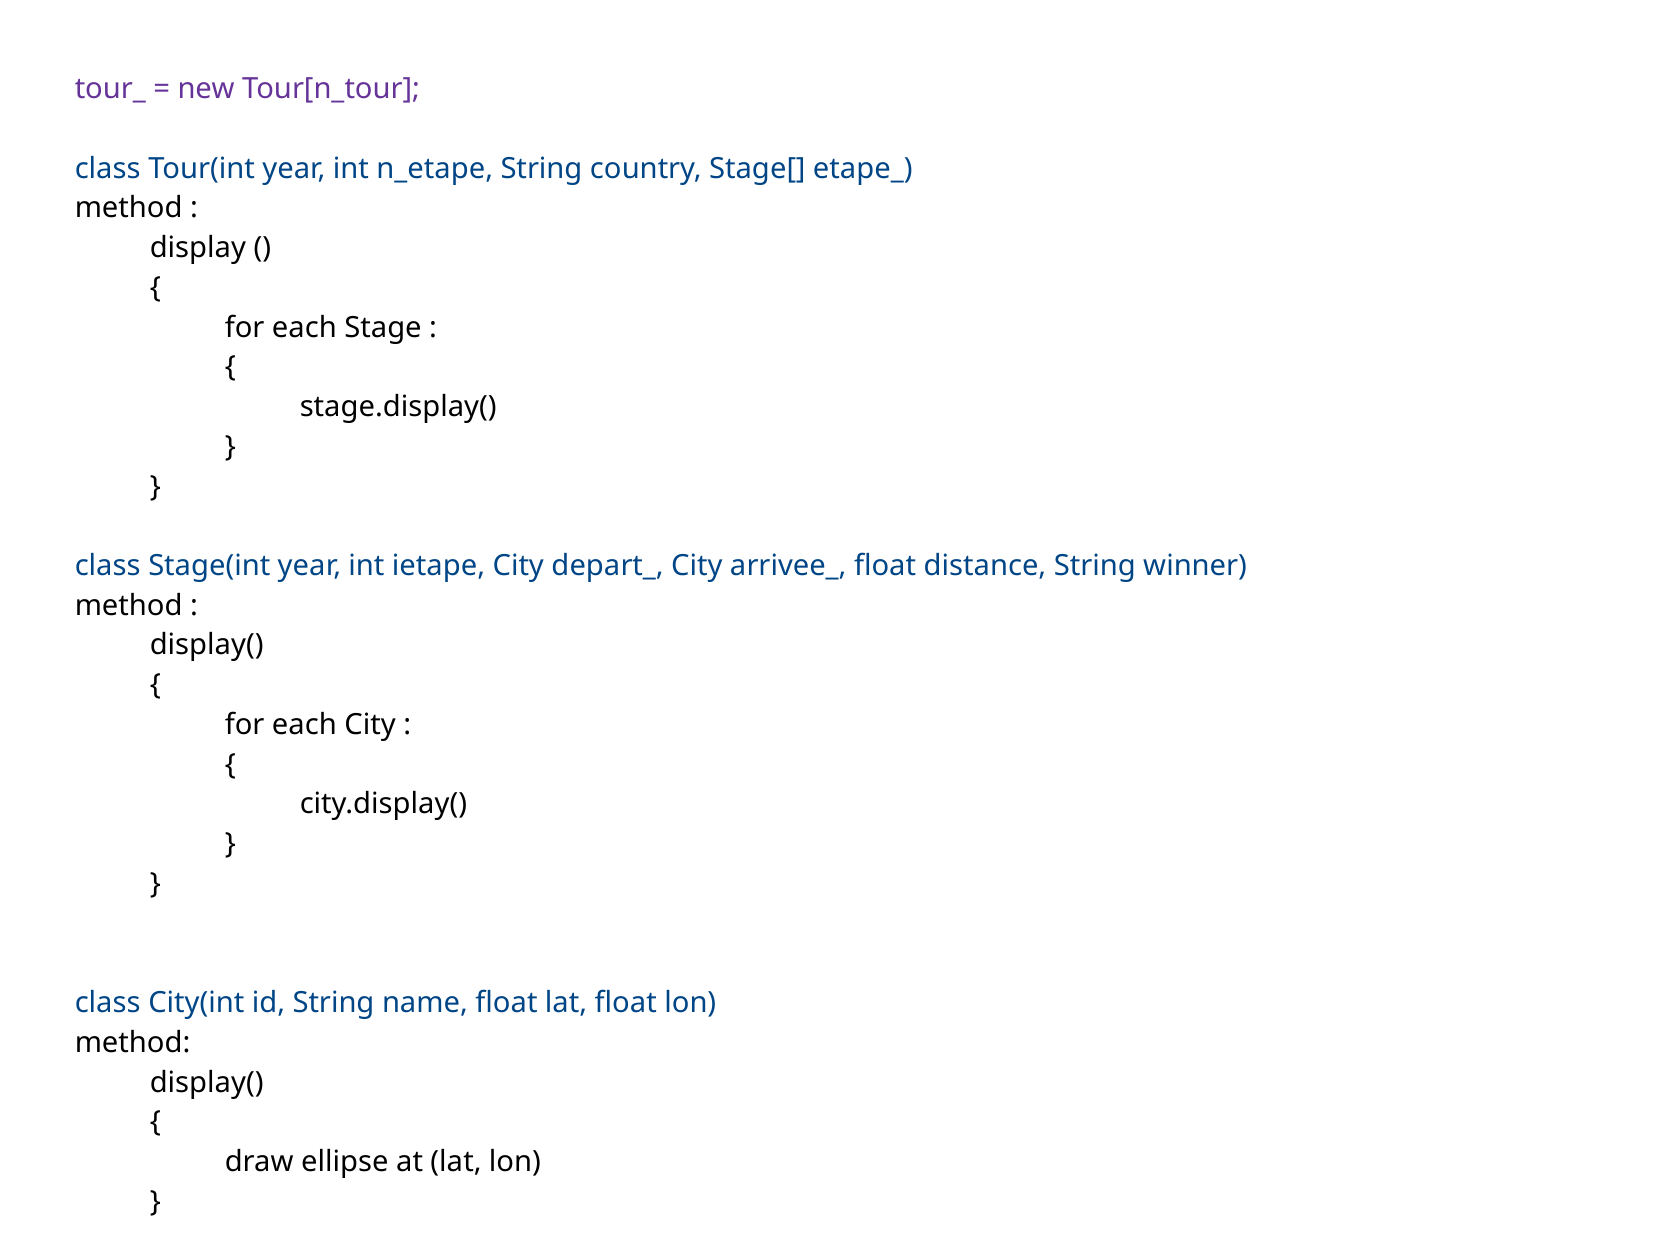

tour_ = new Tour[n_tour];
class Tour(int year, int n_etape, String country, Stage[] etape_)
method :
	display ()
	{
		for each Stage :
		{
			stage.display()
		}
	}
class Stage(int year, int ietape, City depart_, City arrivee_, float distance, String winner)
method :
	display()
	{
		for each City :
		{
			city.display()
		}
	}
class City(int id, String name, float lat, float lon)
method:
	display()
	{
		draw ellipse at (lat, lon)
	}